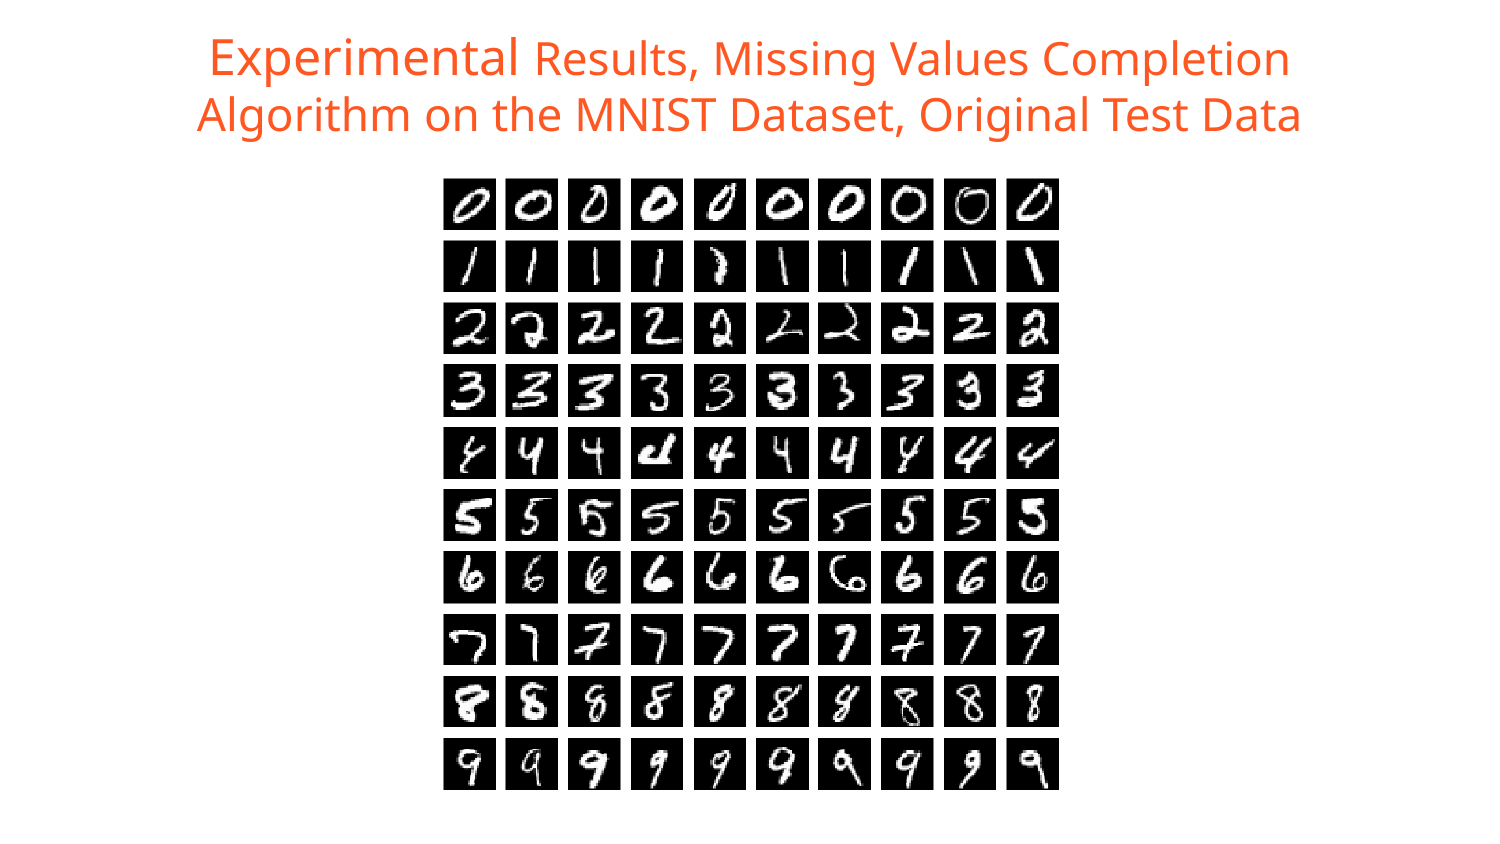

# Experimental Results, Missing Values Completion Algorithm on the MNIST Dataset, Original Test Data